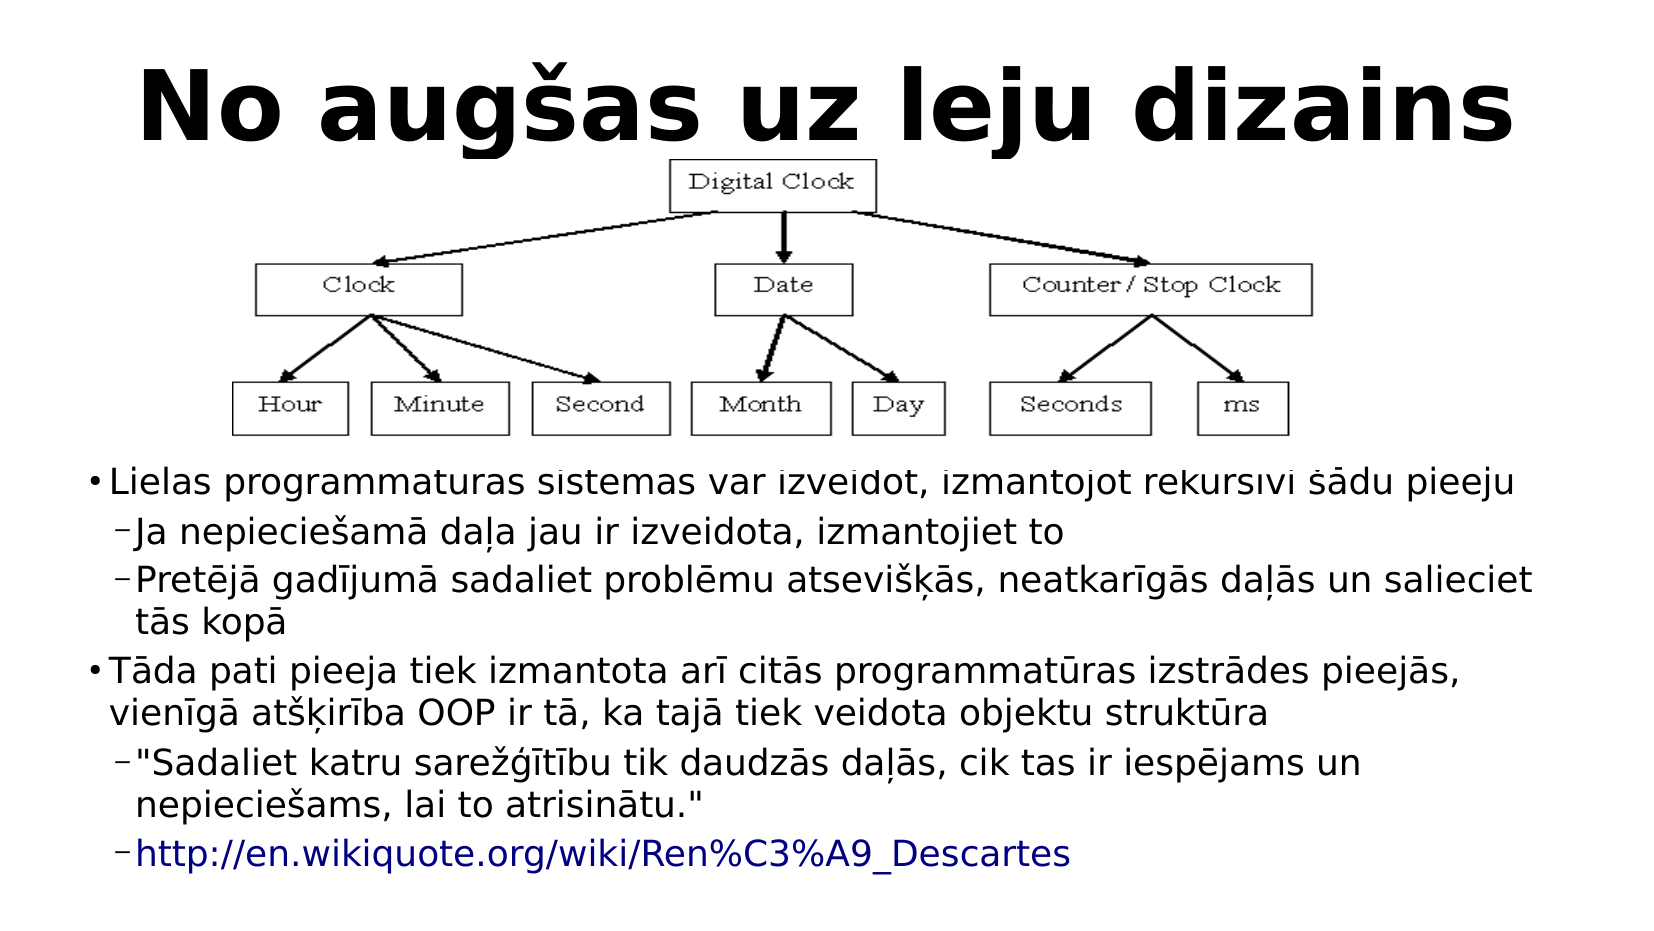

# No augšas uz leju dizains
Lielas programmatūras sistēmas var izveidot, izmantojot rekursīvi šādu pieeju
Ja nepieciešamā daļa jau ir izveidota, izmantojiet to
Pretējā gadījumā sadaliet problēmu atsevišķās, neatkarīgās daļās un salieciet tās kopā
Tāda pati pieeja tiek izmantota arī citās programmatūras izstrādes pieejās, vienīgā atšķirība OOP ir tā, ka tajā tiek veidota objektu struktūra
"Sadaliet katru sarežģītību tik daudzās daļās, cik tas ir iespējams un nepieciešams, lai to atrisinātu."
http://en.wikiquote.org/wiki/Ren%C3%A9_Descartes